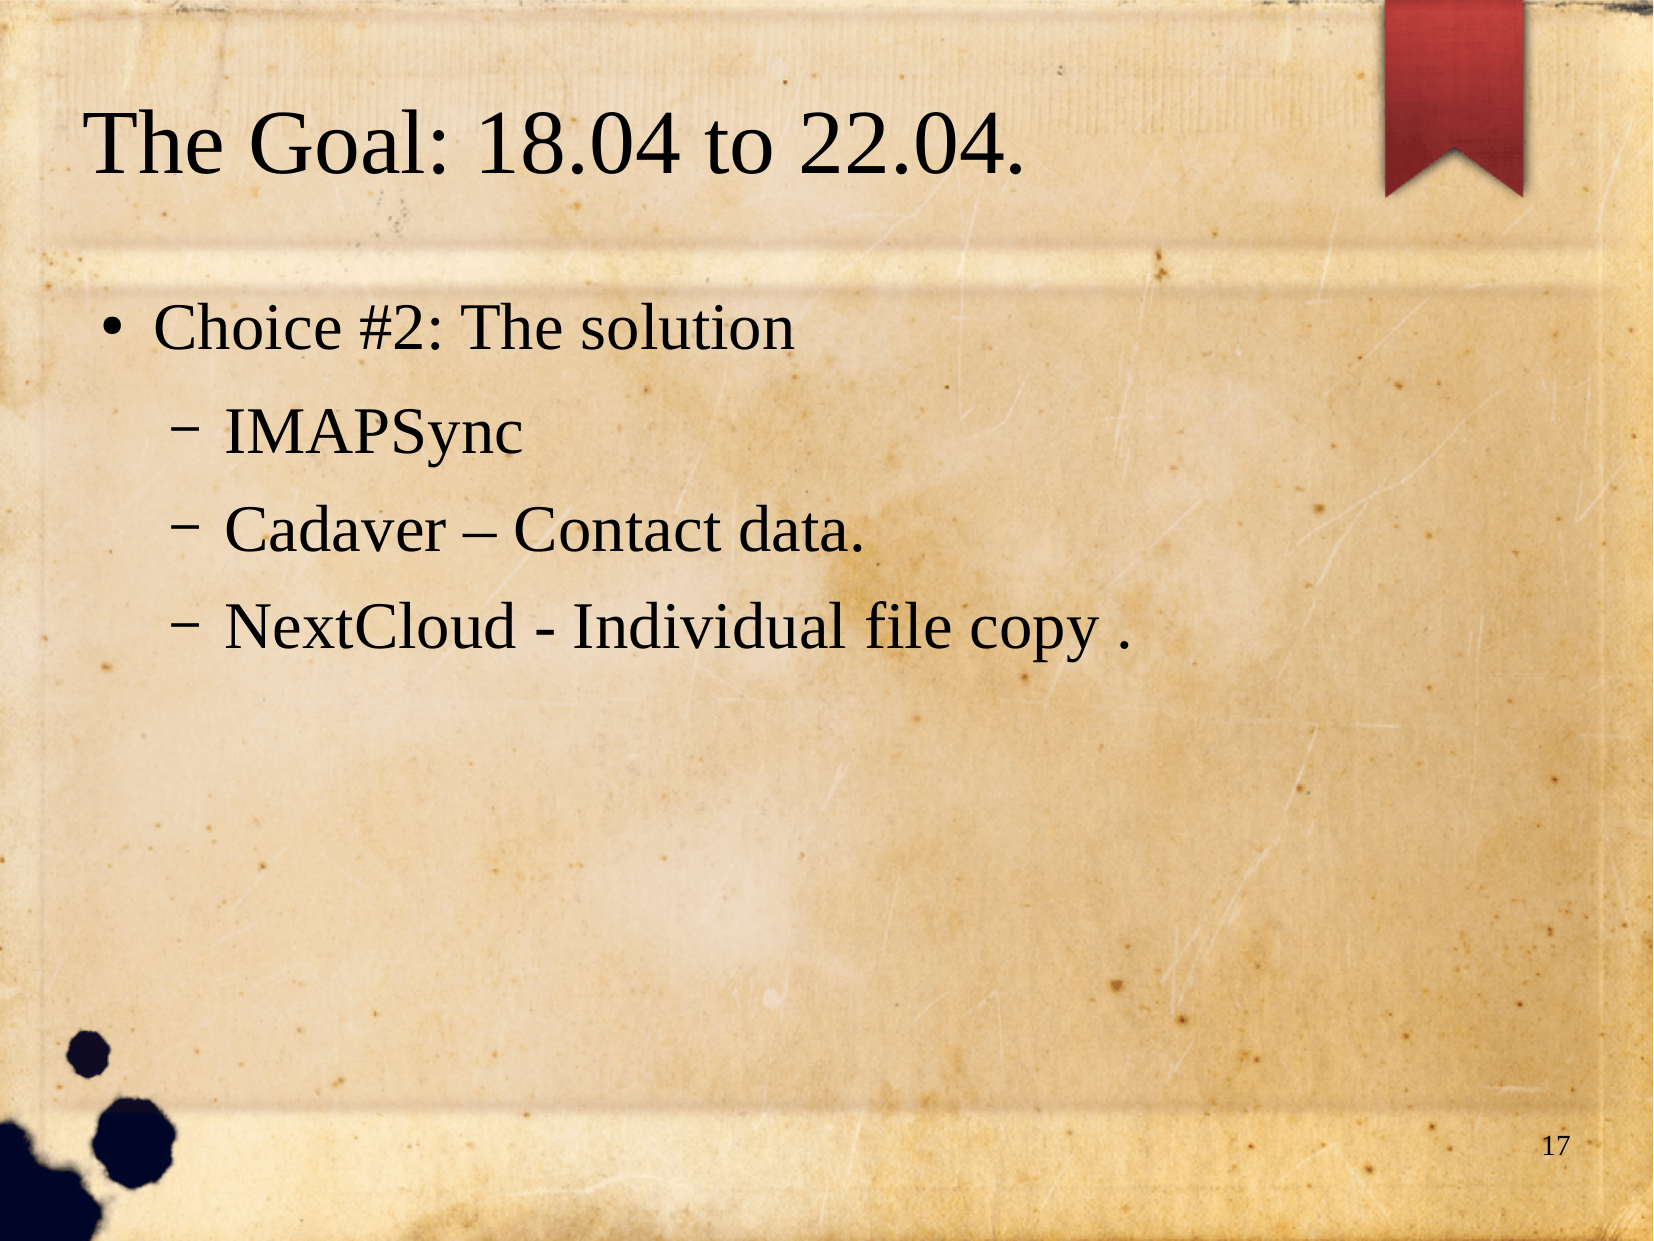

# The Goal: 18.04 to 22.04.
Choice #2: The solution
IMAPSync
Cadaver – Contact data.
NextCloud - Individual file copy .
17